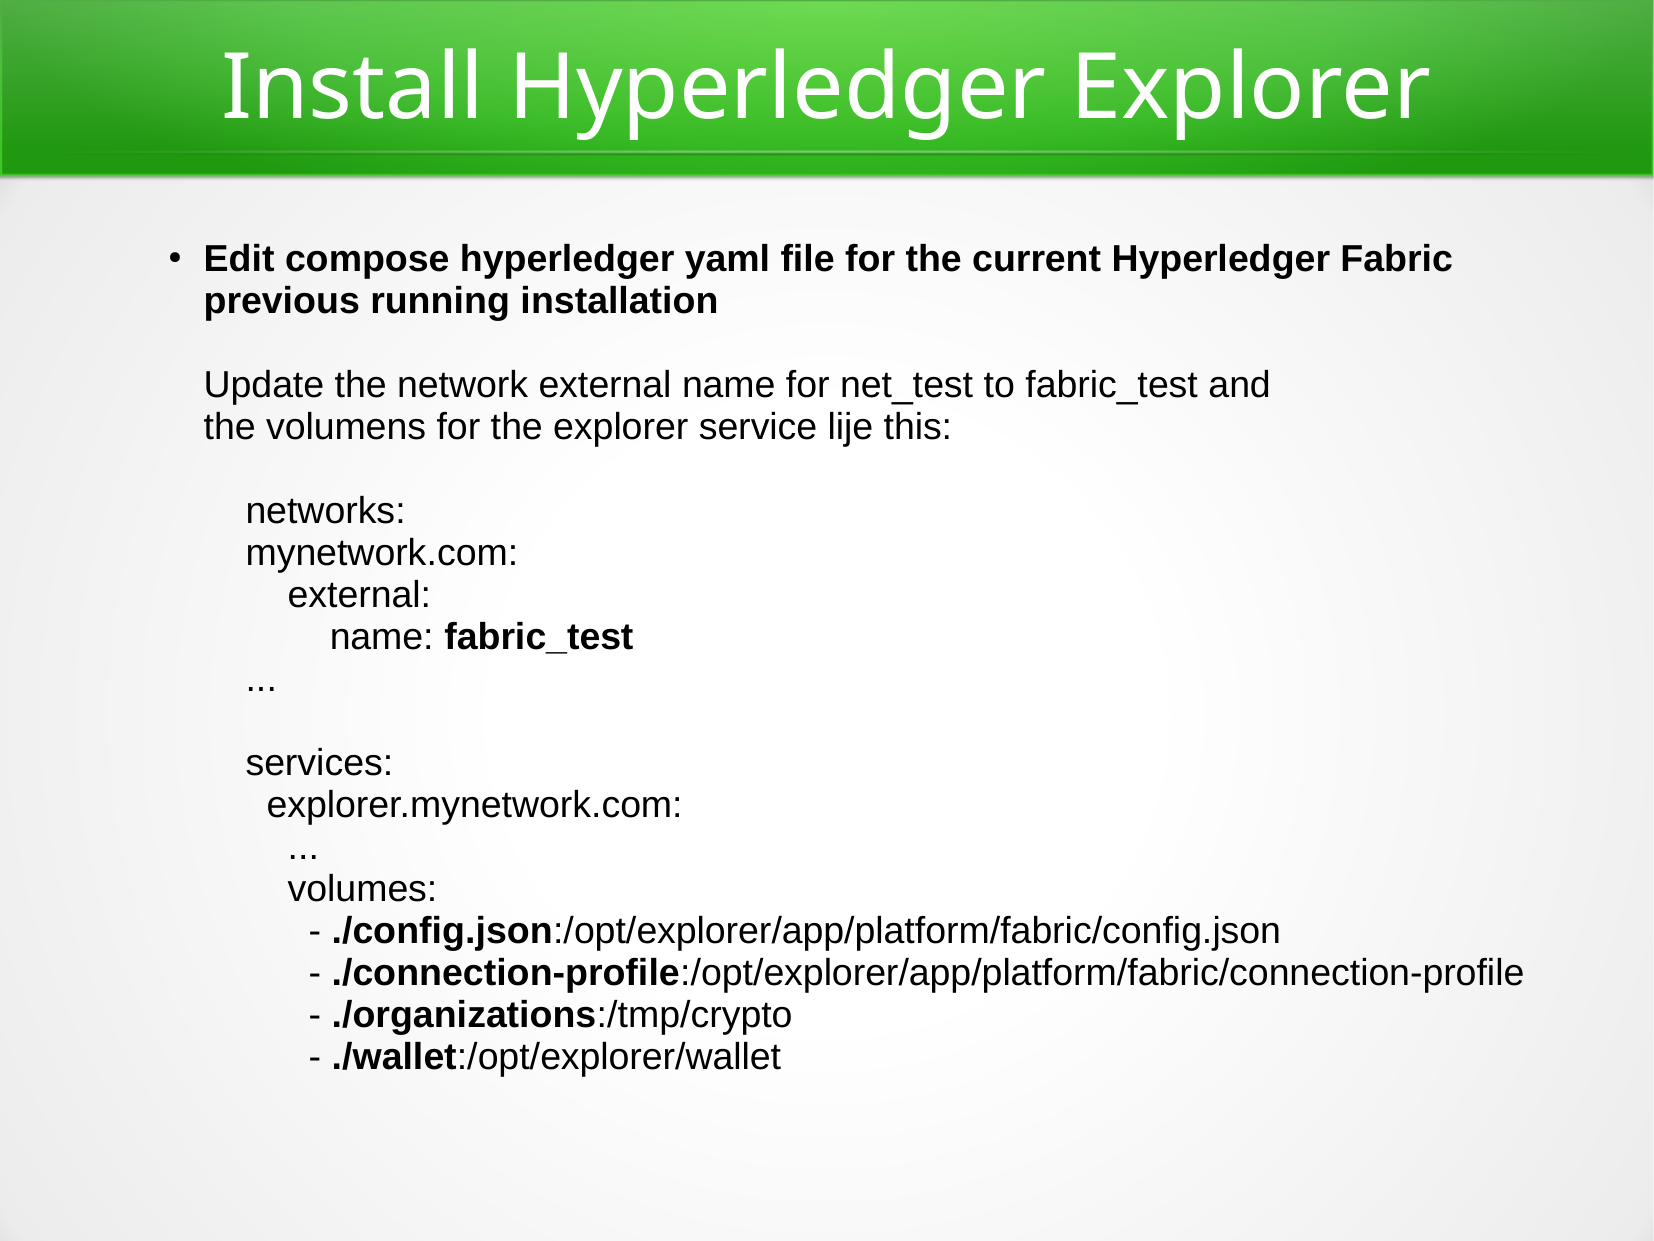

# Install Hyperledger Explorer
Edit compose hyperledger yaml file for the current Hyperledger Fabric previous running installation
Update the network external name for net_test to fabric_test and
the volumens for the explorer service lije this:
 networks:
 mynetwork.com:
 external:
 name: fabric_test
 ...
 services:
 explorer.mynetwork.com:
 ...
 volumes:
 - ./config.json:/opt/explorer/app/platform/fabric/config.json
 - ./connection-profile:/opt/explorer/app/platform/fabric/connection-profile
 - ./organizations:/tmp/crypto
 - ./wallet:/opt/explorer/wallet